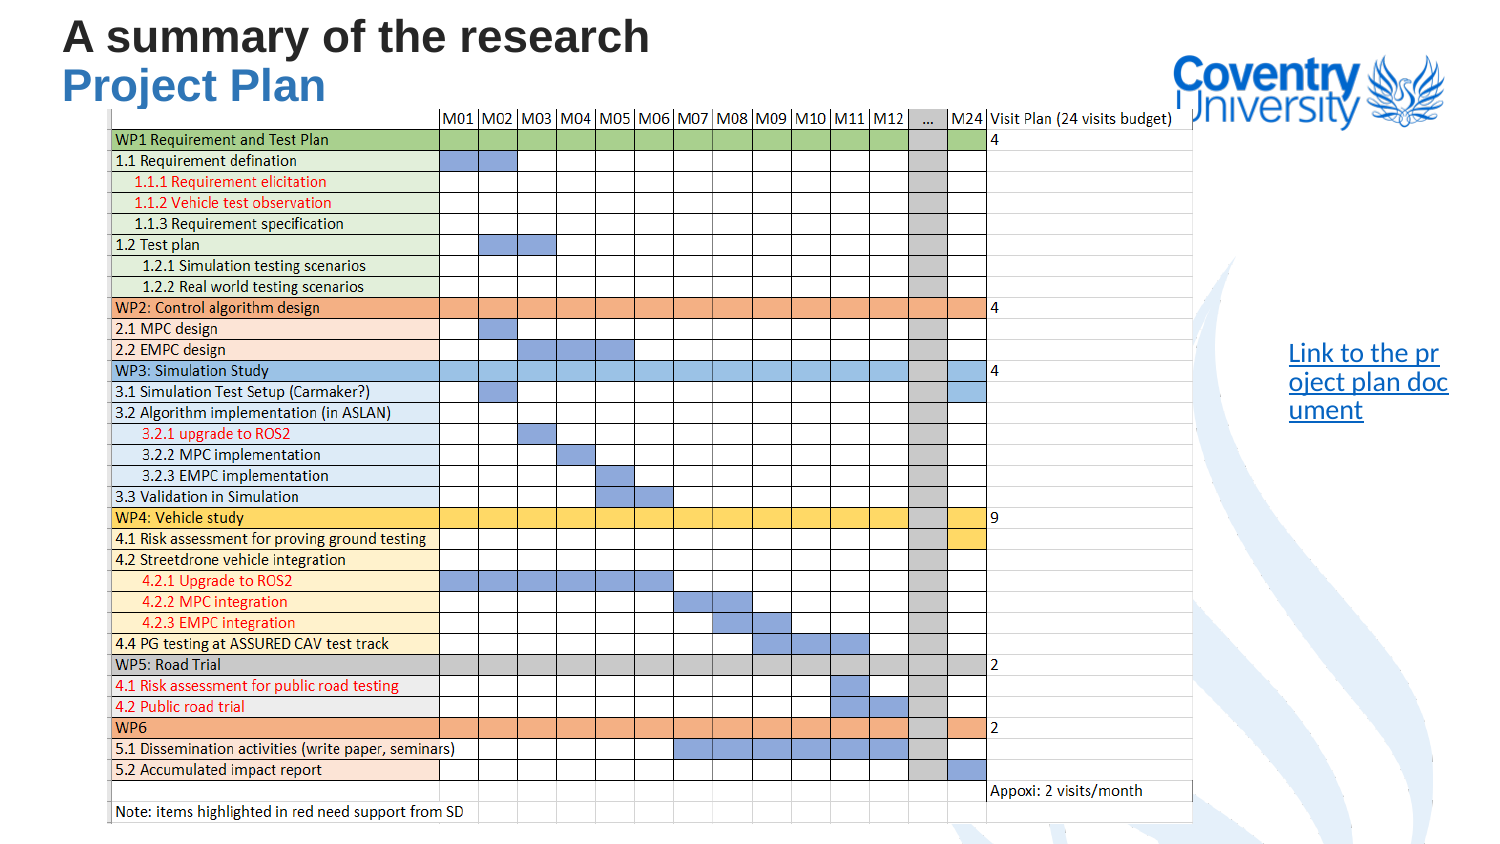

# A summary of the research Project Plan
Link to the project plan document